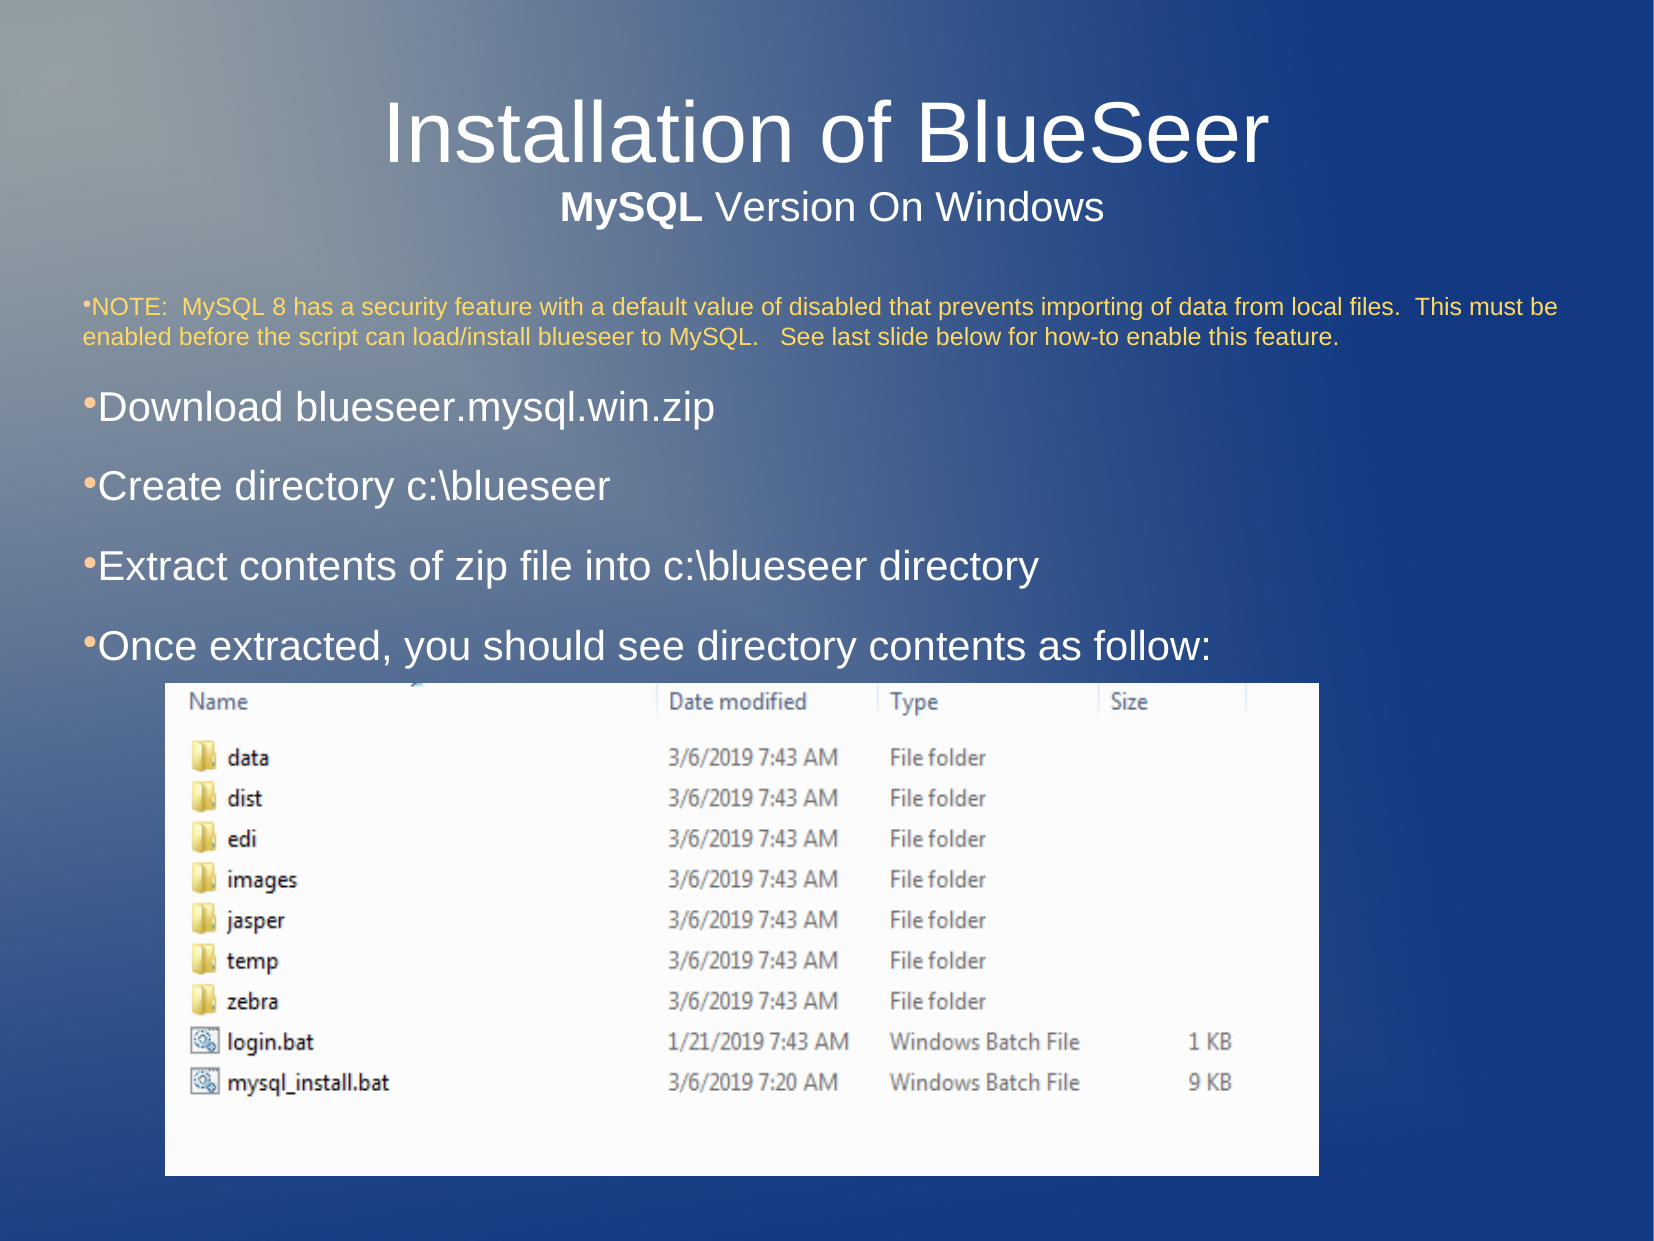

# Installation of BlueSeer MySQL Version On Windows
NOTE: MySQL 8 has a security feature with a default value of disabled that prevents importing of data from local files. This must be enabled before the script can load/install blueseer to MySQL. See last slide below for how-to enable this feature.
Download blueseer.mysql.win.zip
Create directory c:\blueseer
Extract contents of zip file into c:\blueseer directory
Once extracted, you should see directory contents as follow: